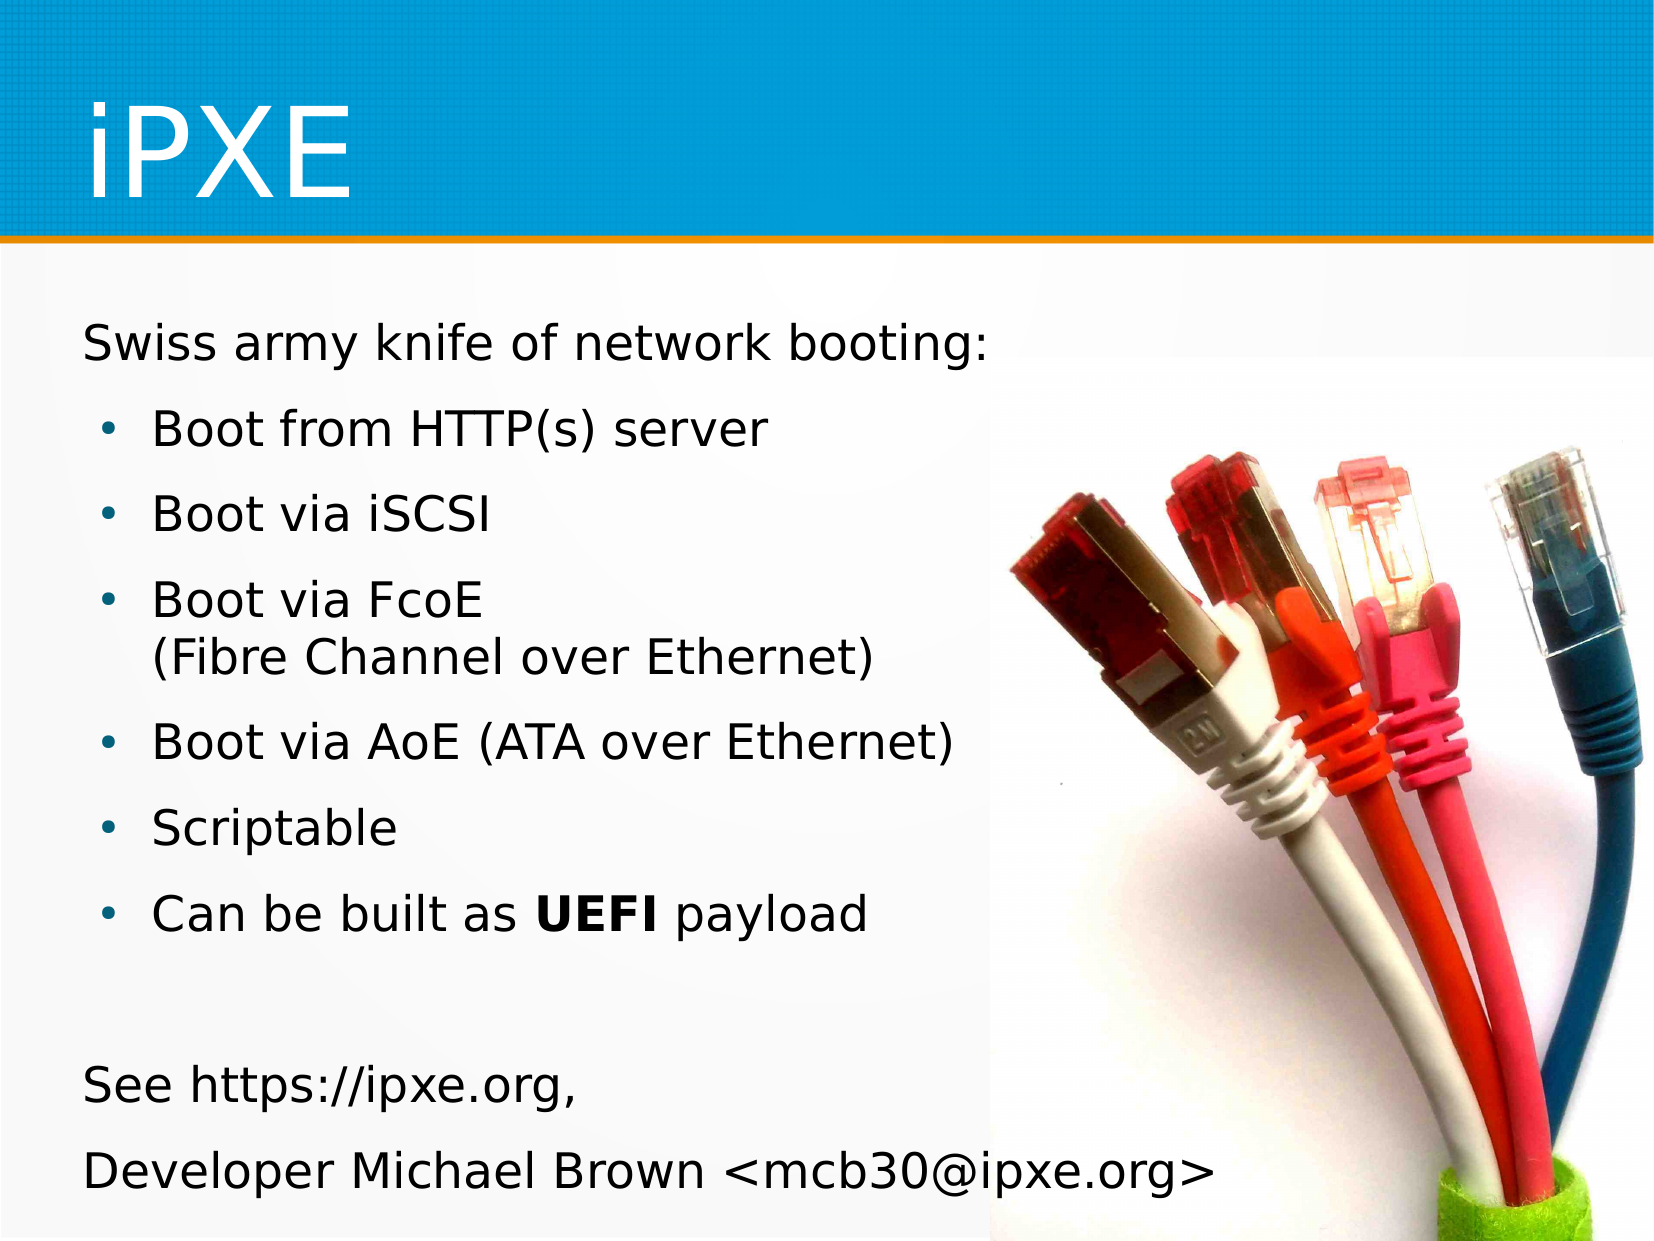

# iPXE
Swiss army knife of network booting:
Boot from HTTP(s) server
Boot via iSCSI
Boot via FcoE
(Fibre Channel over Ethernet)
Boot via AoE (ATA over Ethernet)
Scriptable
Can be built as UEFI payload
See https://ipxe.org,
Developer Michael Brown <mcb30@ipxe.org>